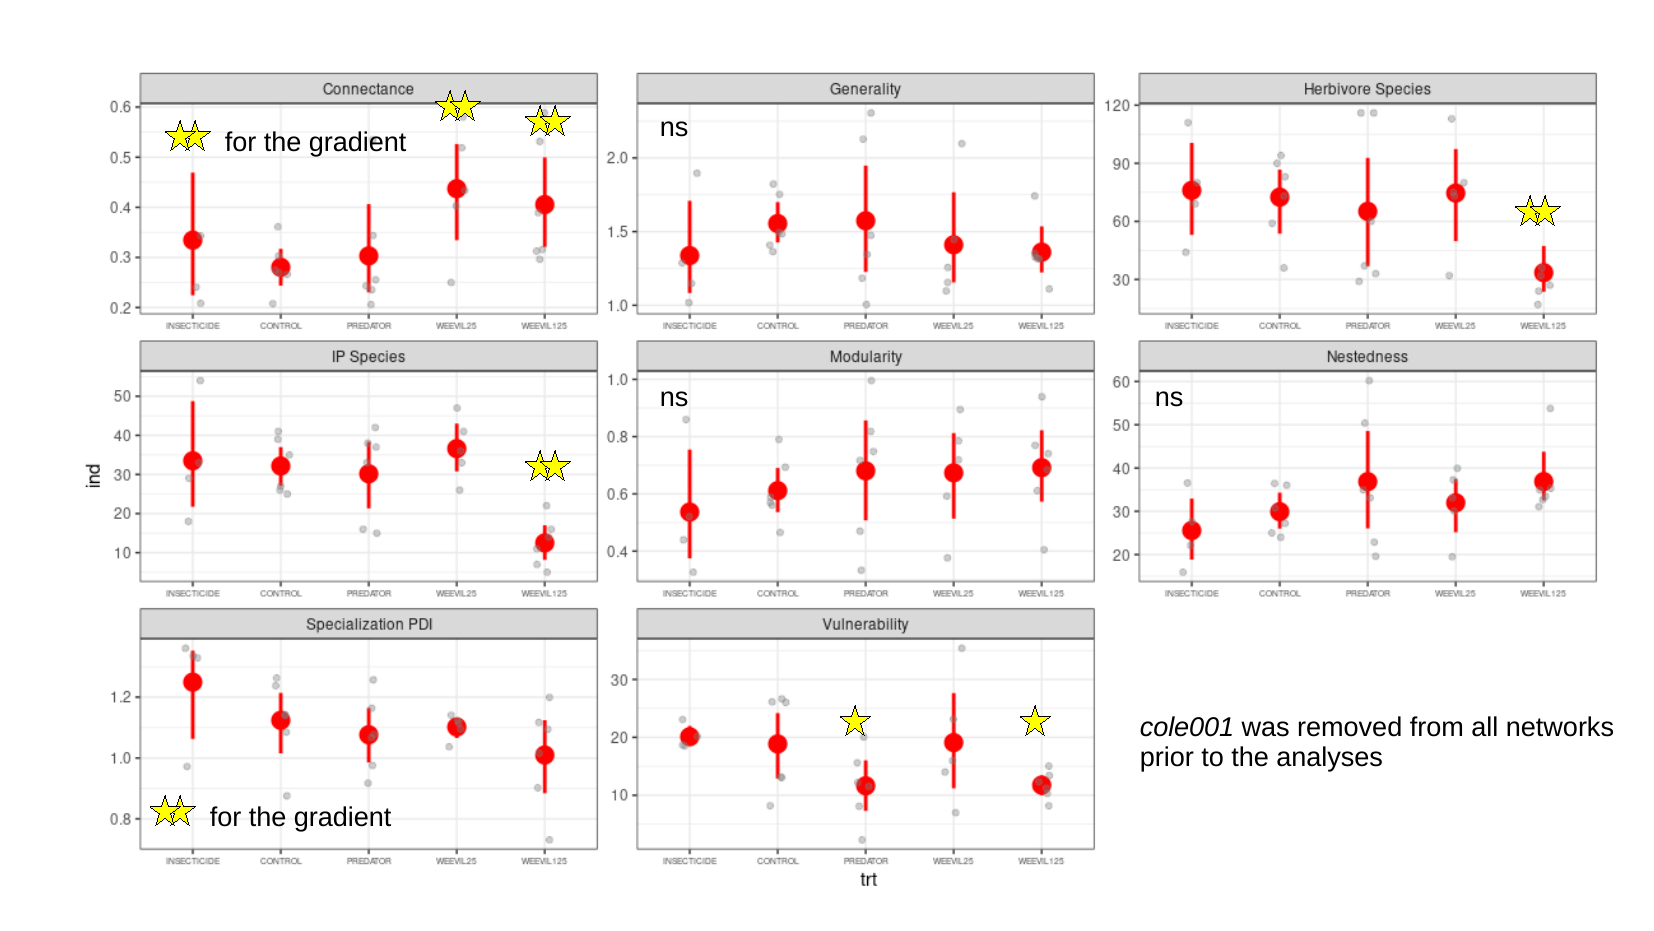

ns
for the gradient
ns
ns
cole001 was removed from all networks prior to the analyses
for the gradient